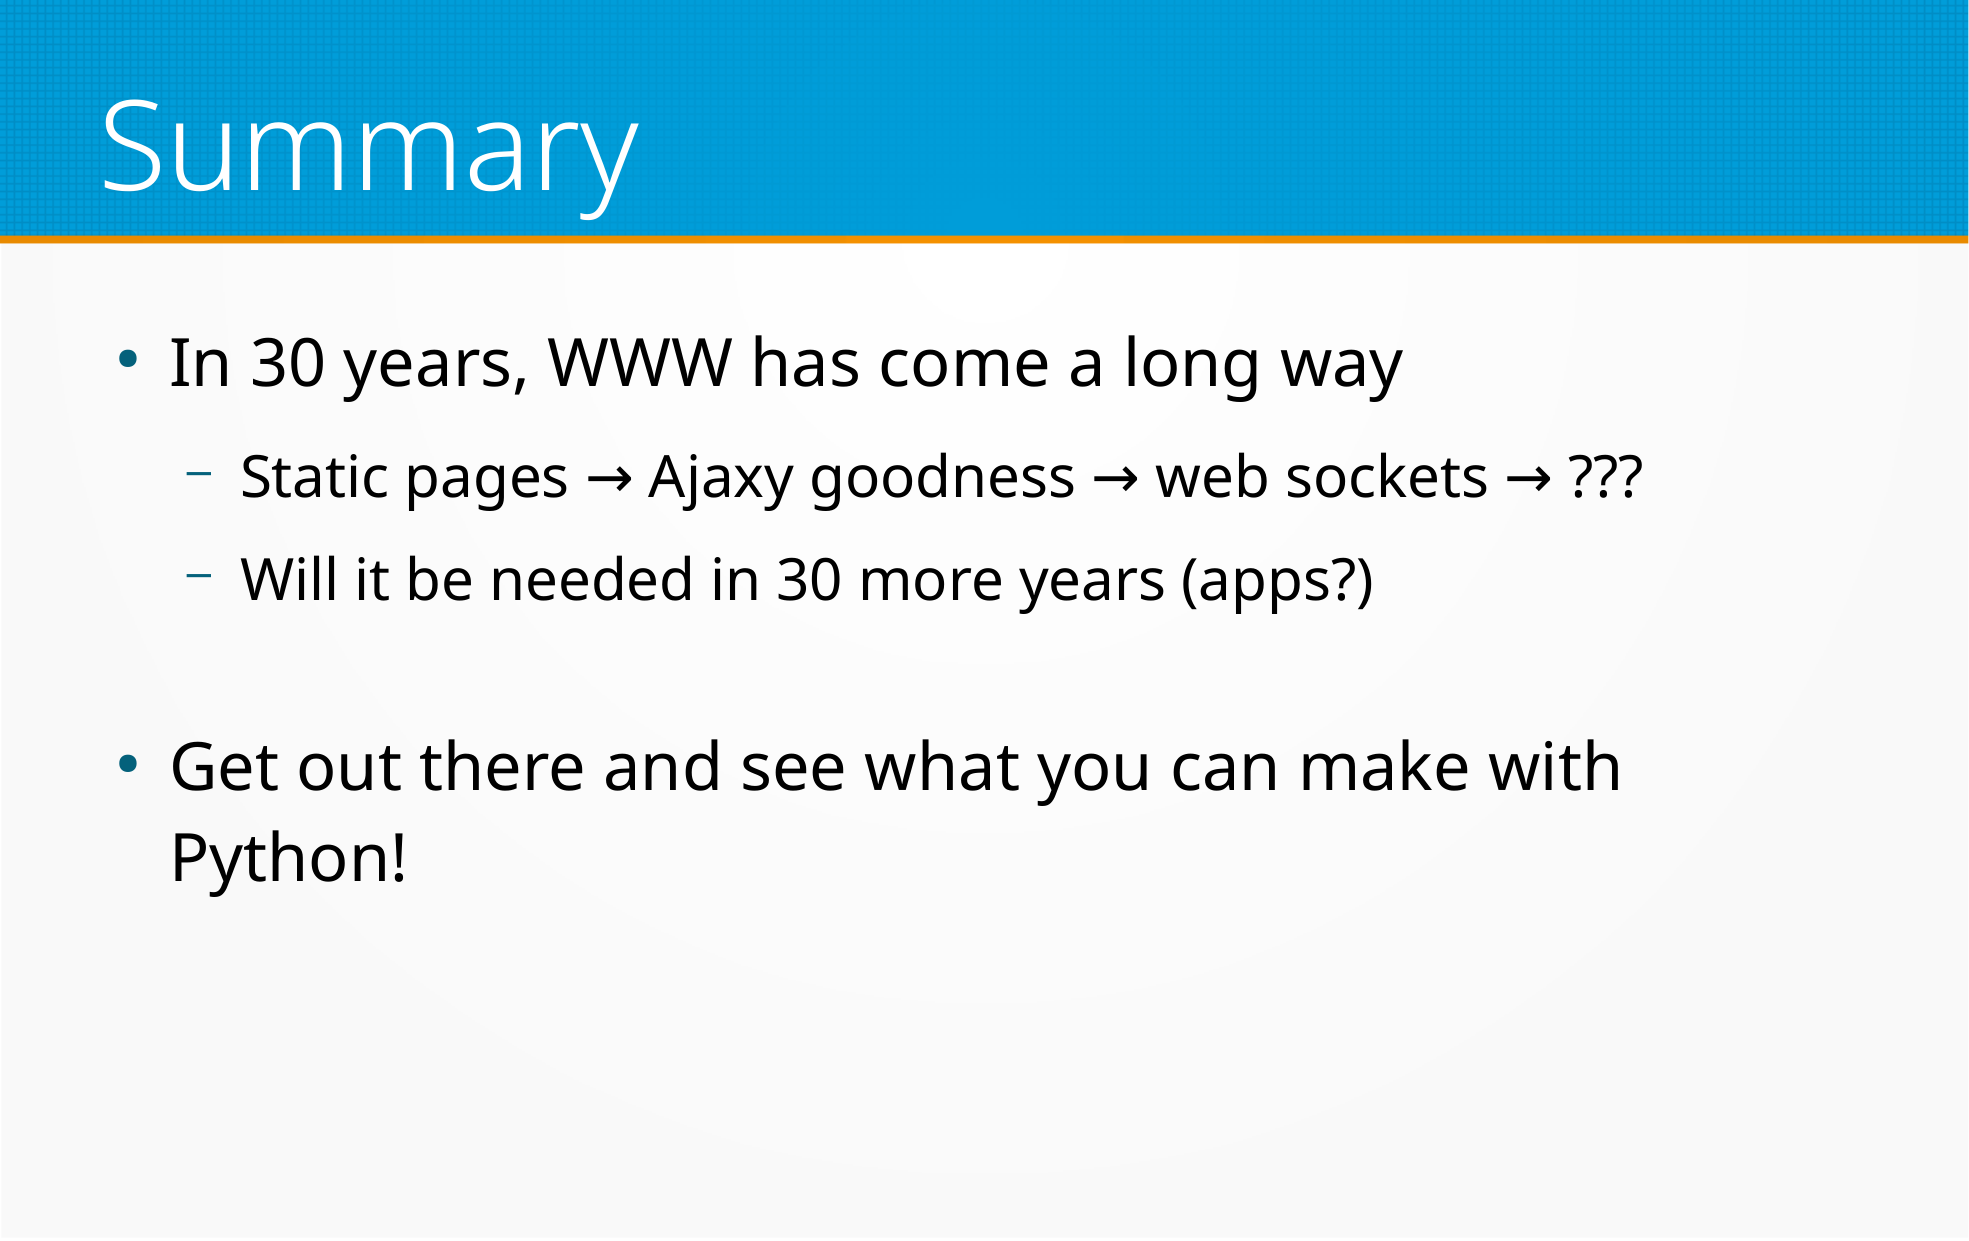

# Summary
In 30 years, WWW has come a long way
Static pages → Ajaxy goodness → web sockets → ???
Will it be needed in 30 more years (apps?)
Get out there and see what you can make with Python!